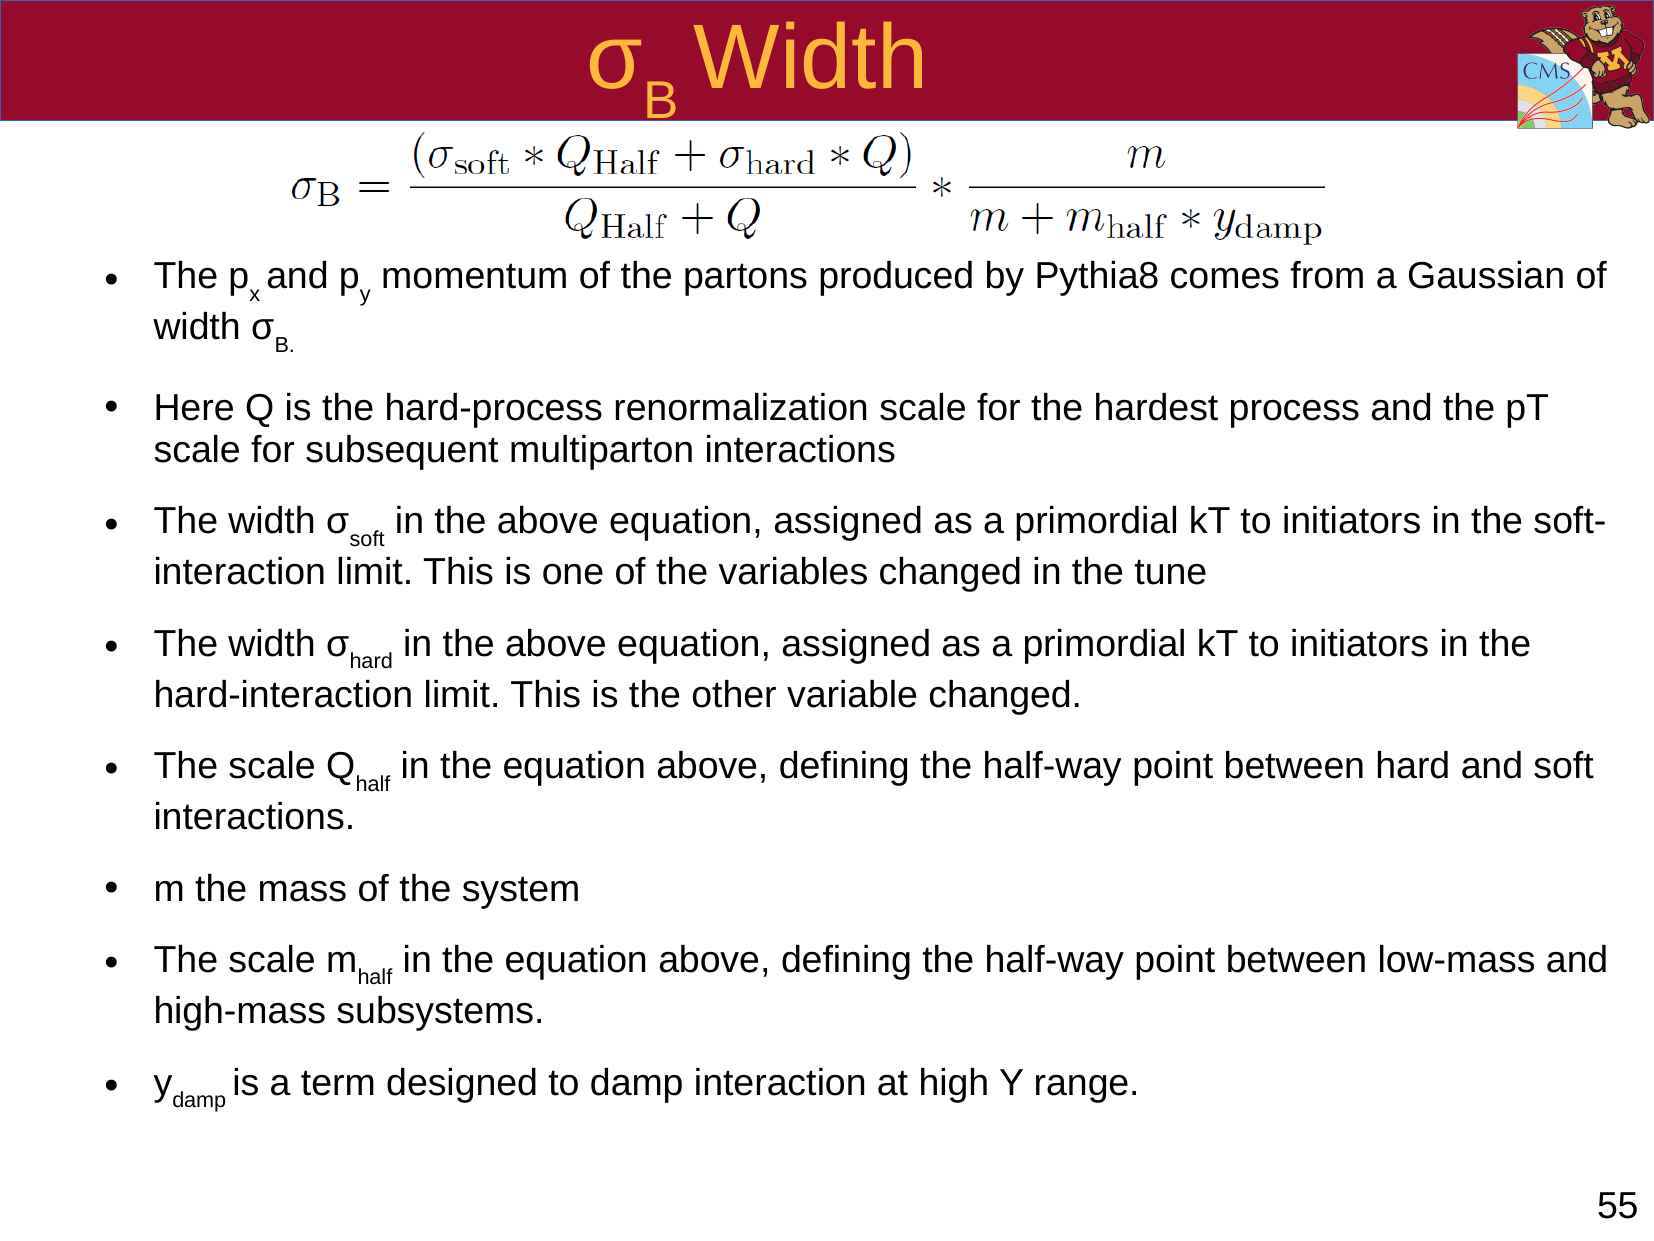

# σB Width
The px and py momentum of the partons produced by Pythia8 comes from a Gaussian of width σB.
Here Q is the hard-process renormalization scale for the hardest process and the pT scale for subsequent multiparton interactions
The width σsoft in the above equation, assigned as a primordial kT to initiators in the soft-interaction limit. This is one of the variables changed in the tune
The width σhard in the above equation, assigned as a primordial kT to initiators in the hard-interaction limit. This is the other variable changed.
The scale Qhalf in the equation above, defining the half-way point between hard and soft interactions.
m the mass of the system
The scale mhalf in the equation above, defining the half-way point between low-mass and high-mass subsystems.
ydamp is a term designed to damp interaction at high Y range.
55